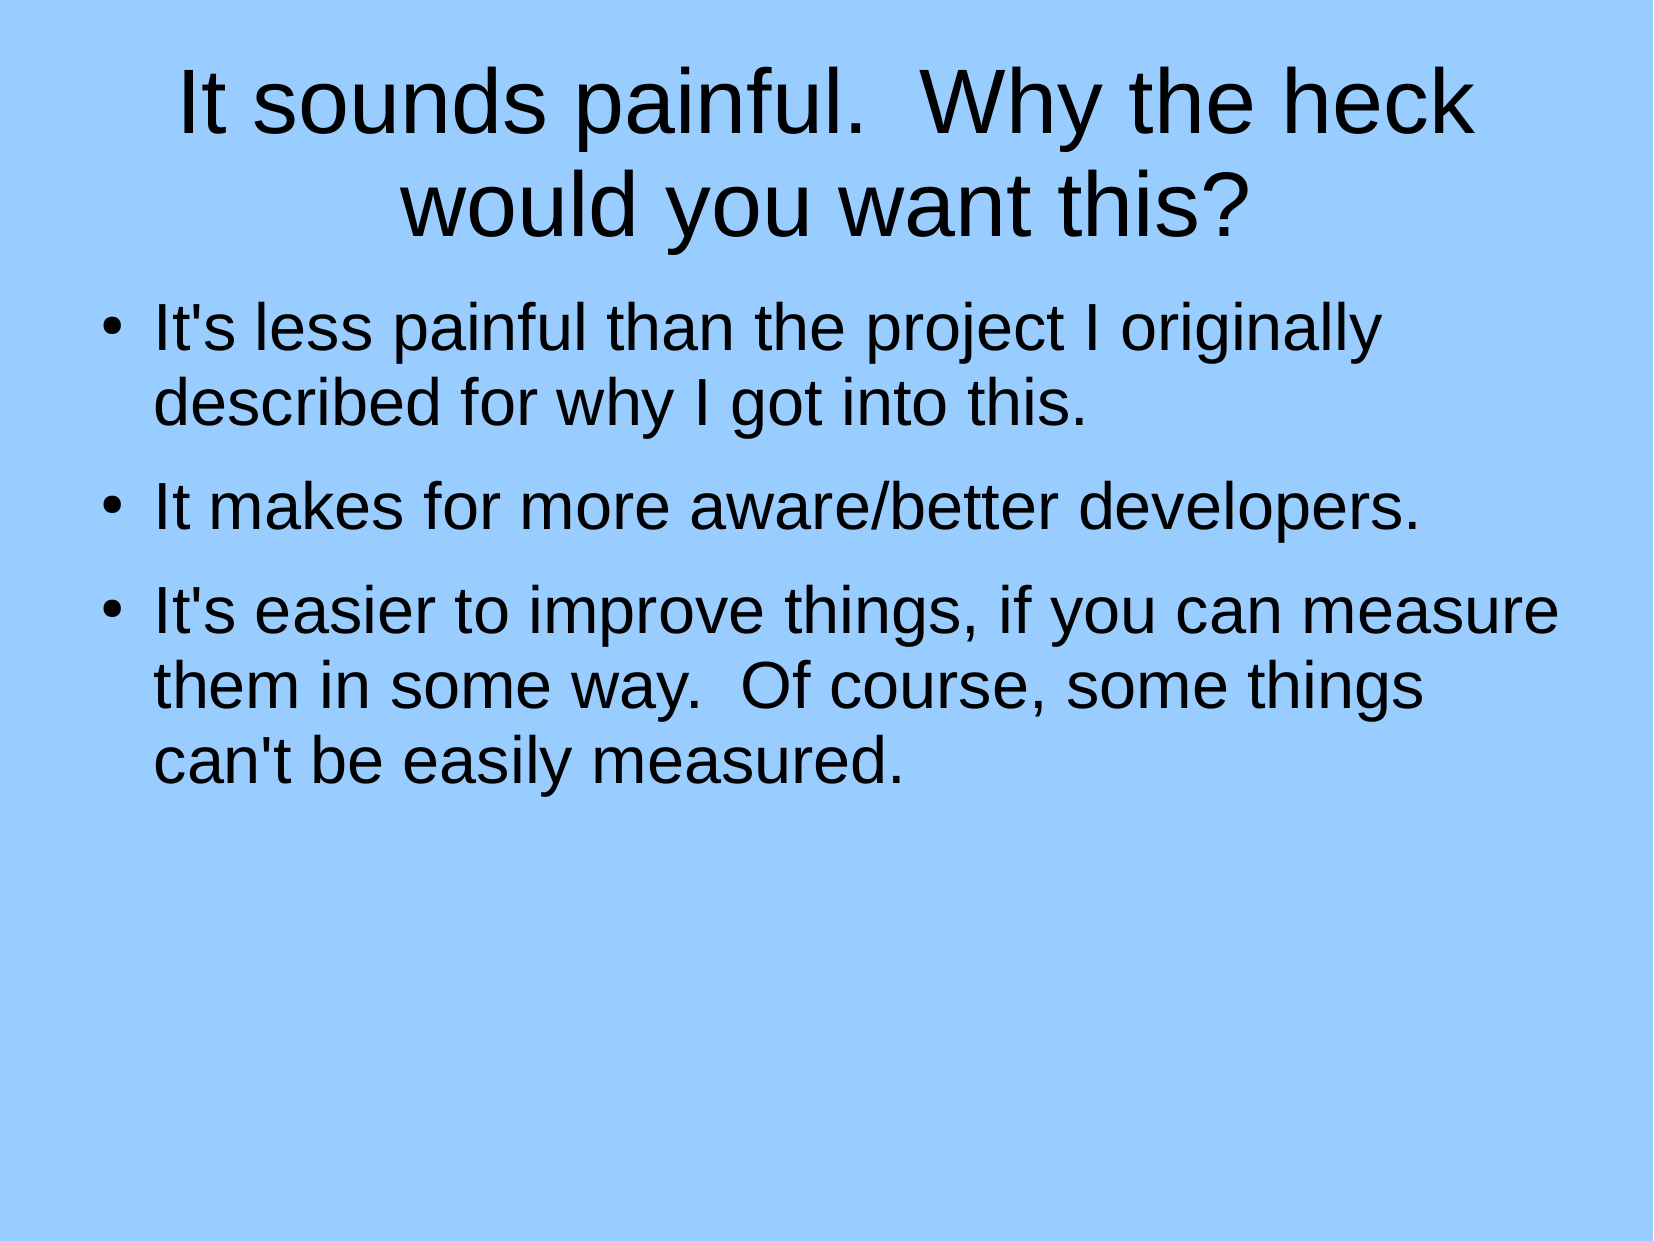

# It sounds painful. Why the heck would you want this?
It's less painful than the project I originally described for why I got into this.
It makes for more aware/better developers.
It's easier to improve things, if you can measure them in some way. Of course, some things can't be easily measured.